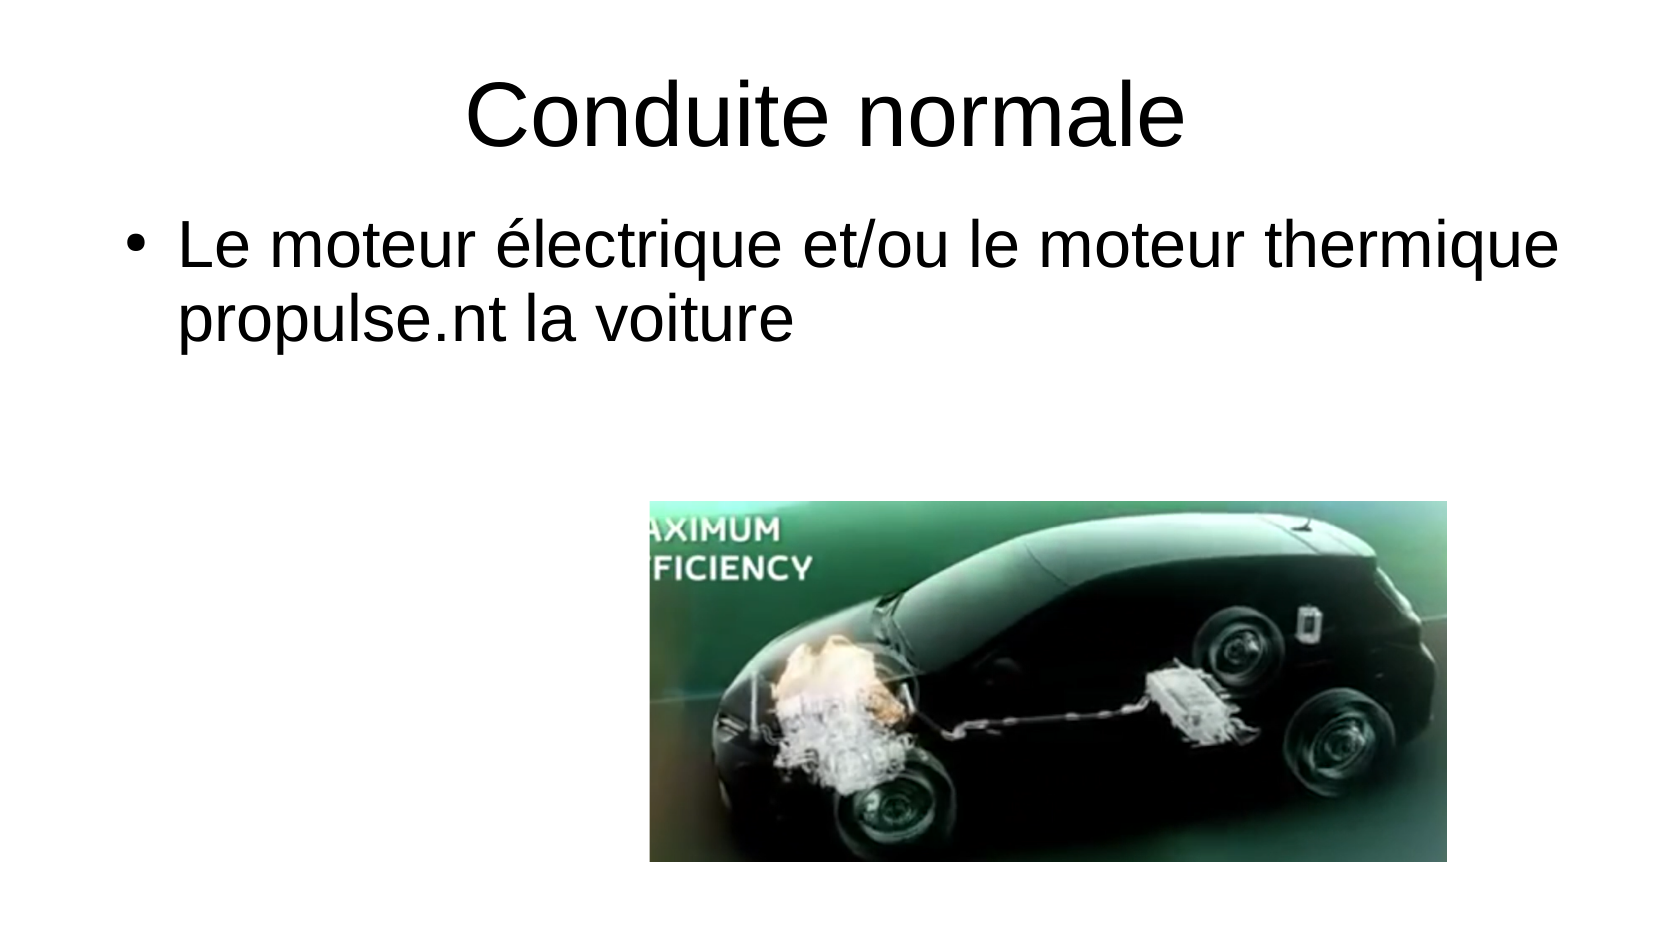

# Conduite normale
Le moteur électrique et/ou le moteur thermique propulse.nt la voiture